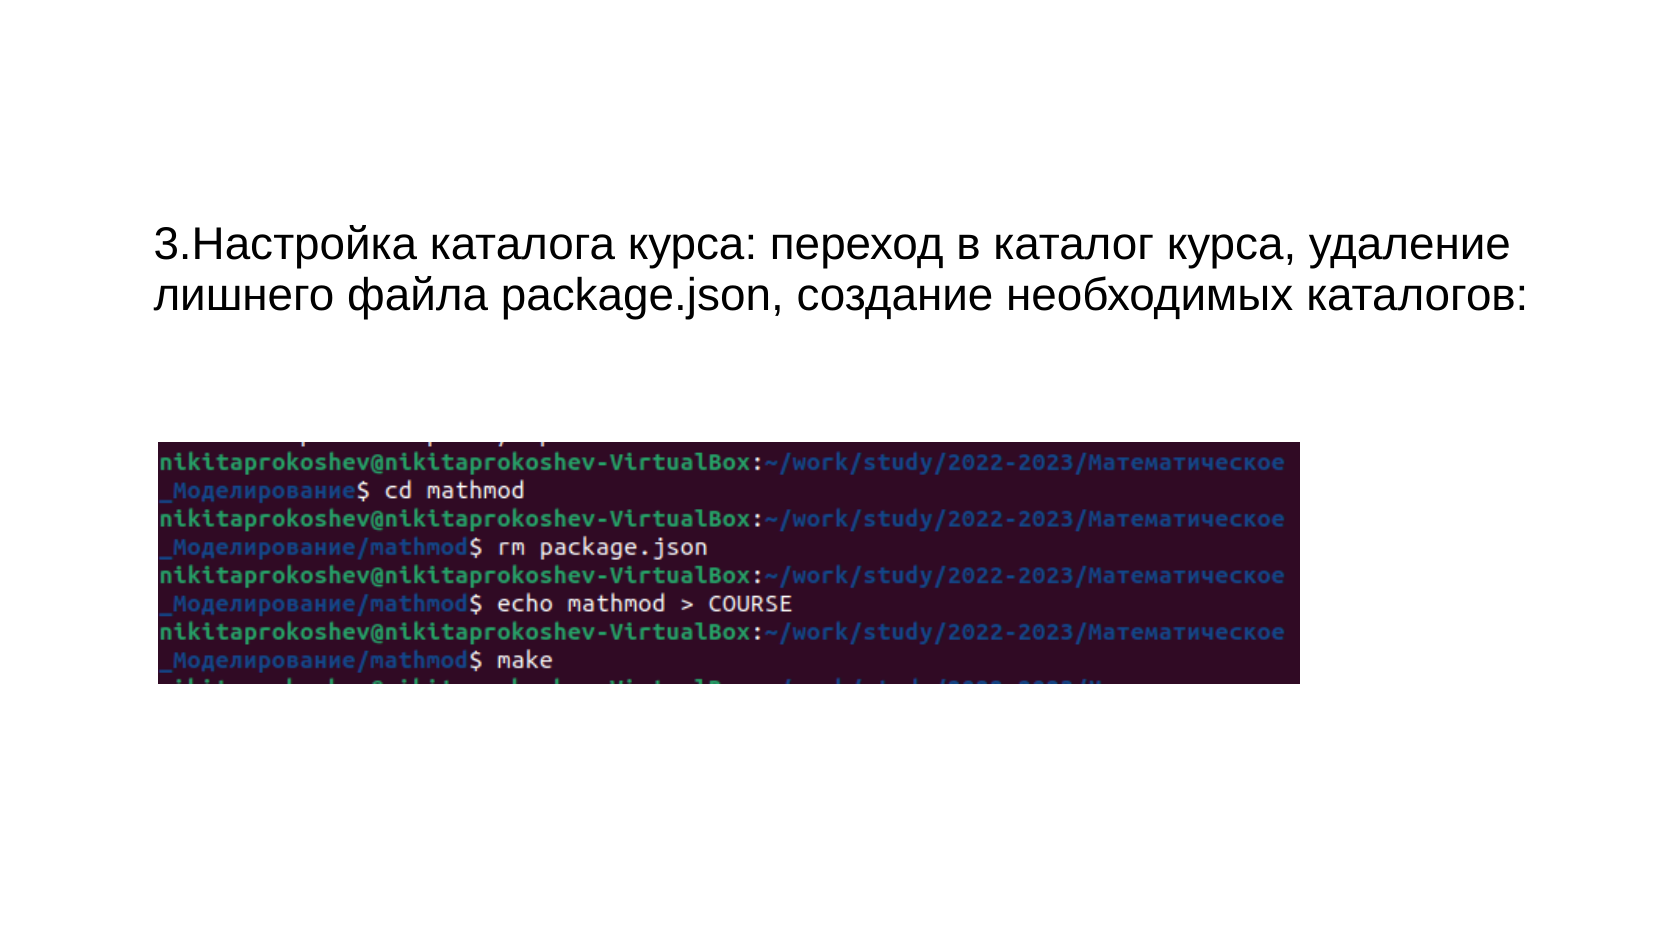

# 3.Настройка каталога курса: переход в каталог курса, удаление лишнего файла package.json, создание необходимых каталогов: